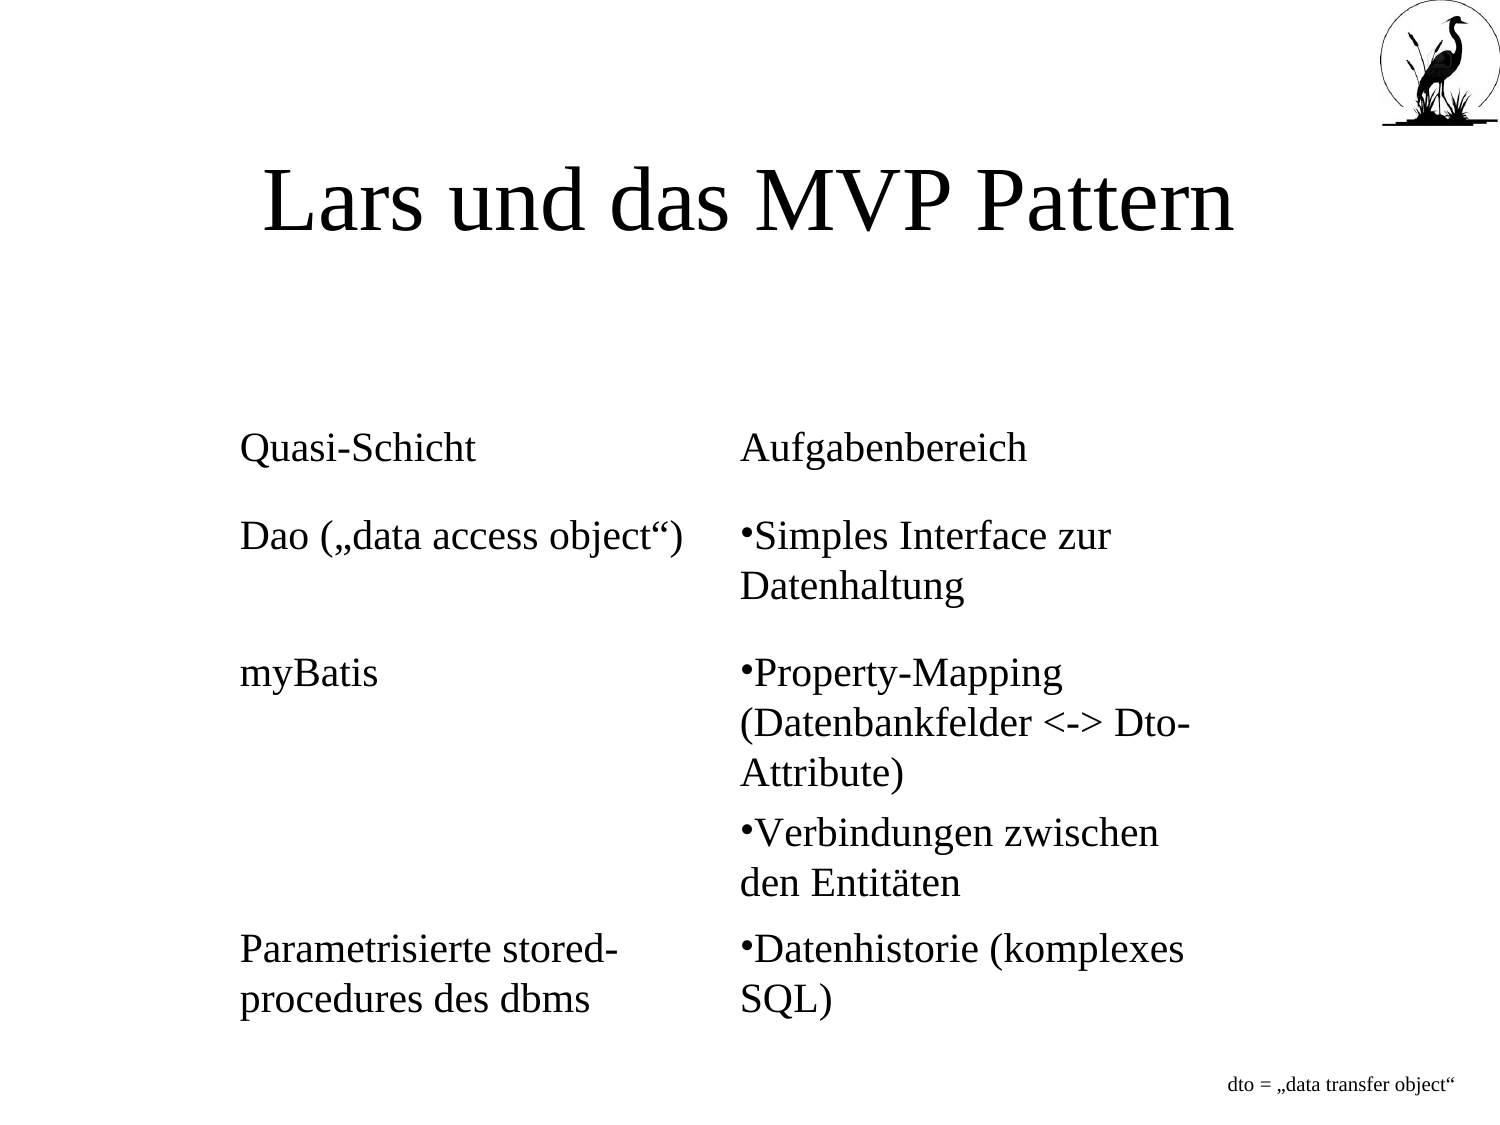

# Lars und das MVP Pattern
| Quasi-Schicht | Aufgabenbereich |
| --- | --- |
| Dao („data access object“) | Simples Interface zur Datenhaltung |
| myBatis | Property-Mapping (Datenbankfelder <-> Dto-Attribute) Verbindungen zwischen den Entitäten |
| Parametrisierte stored- procedures des dbms | Datenhistorie (komplexes SQL) |
dto = „data transfer object“